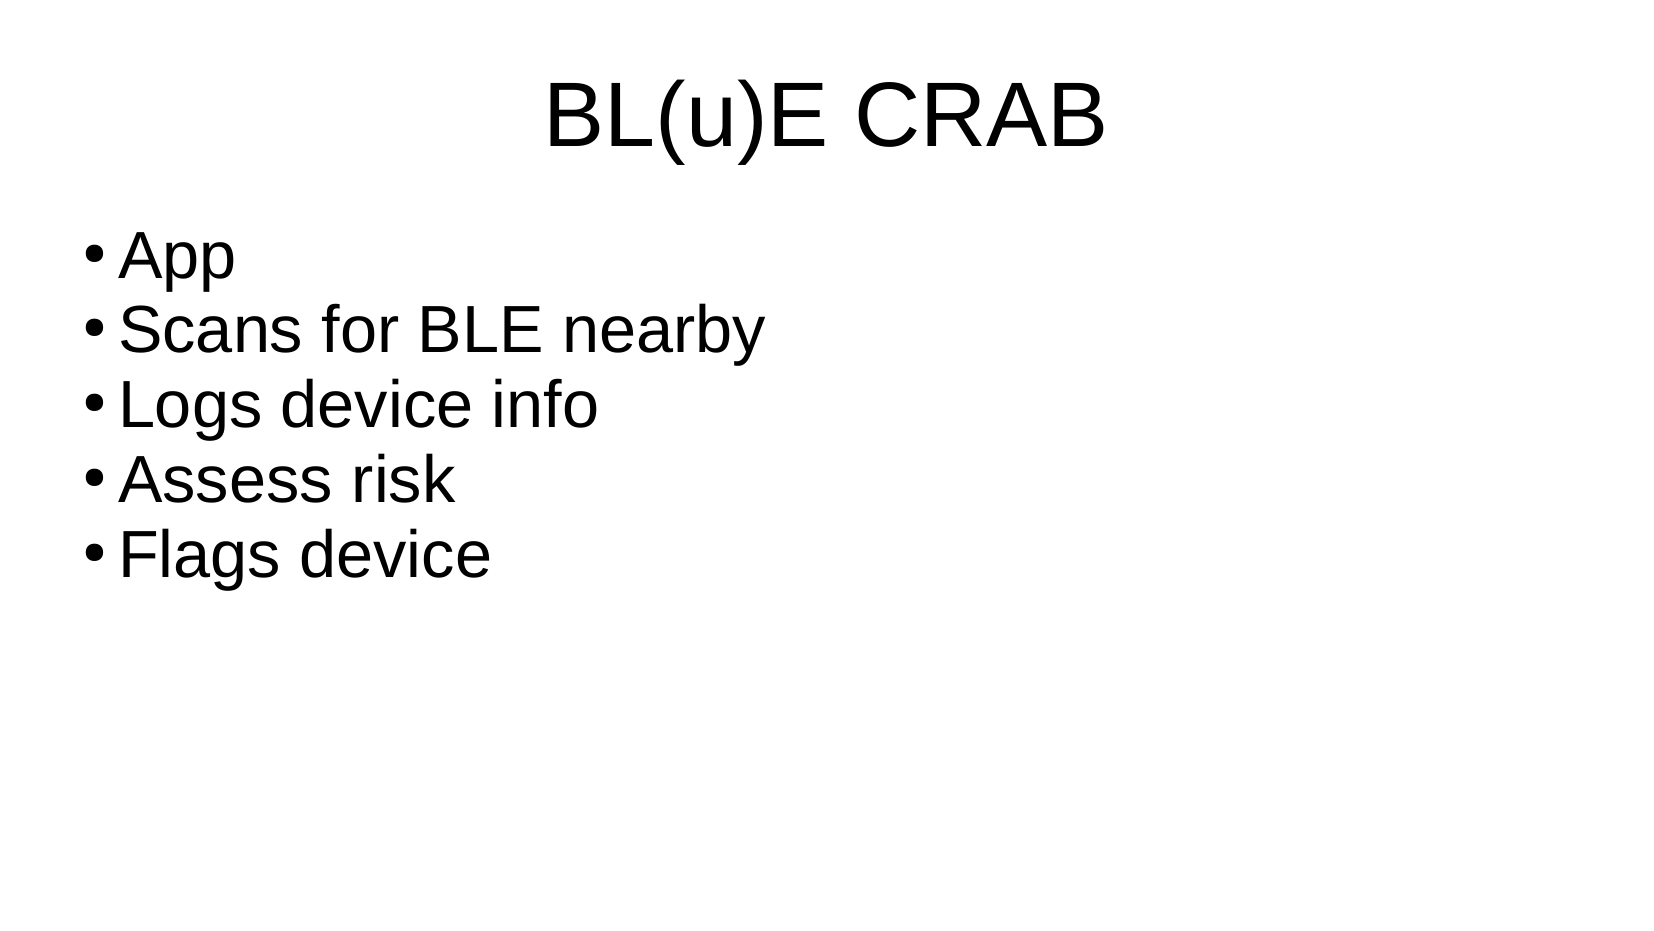

# BL(u)E CRAB
App
Scans for BLE nearby
Logs device info
Assess risk
Flags device